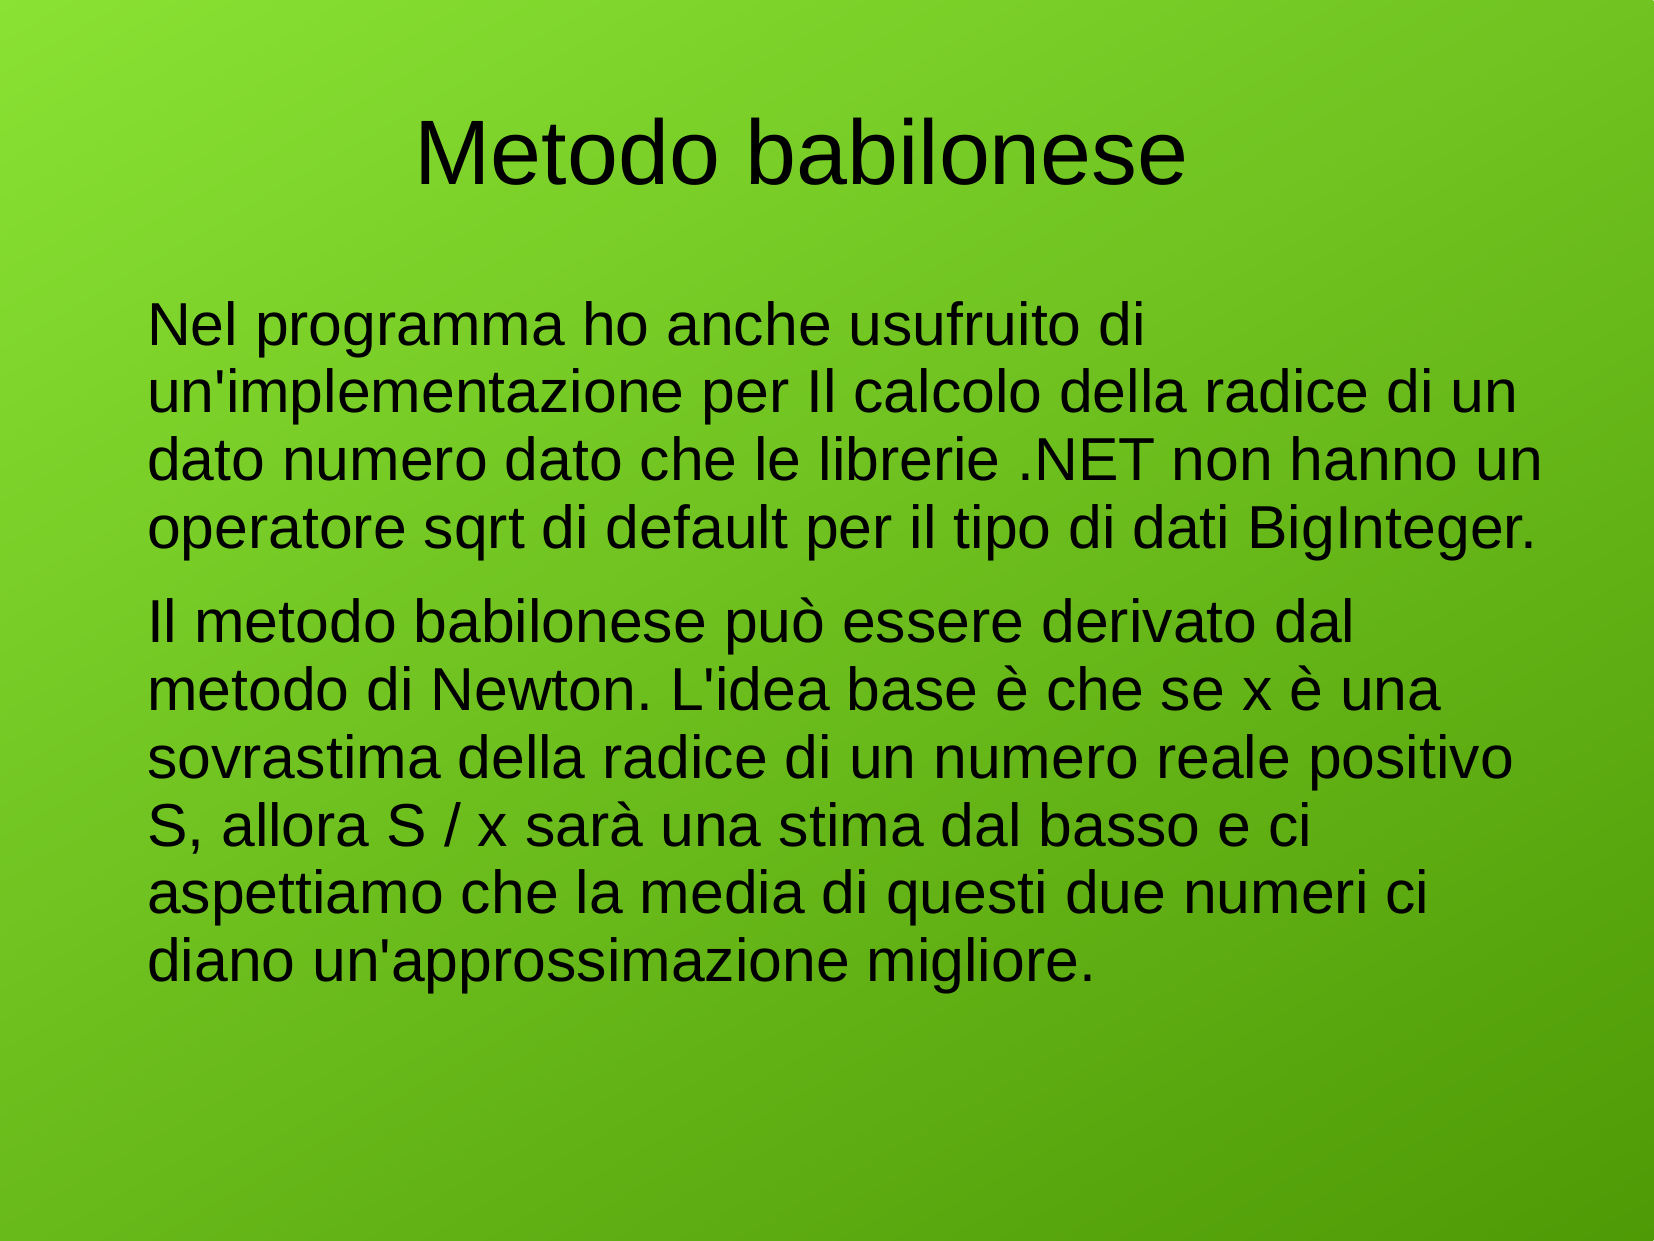

# Metodo babilonese
Nel programma ho anche usufruito di un'implementazione per Il calcolo della radice di un dato numero dato che le librerie .NET non hanno un operatore sqrt di default per il tipo di dati BigInteger.
Il metodo babilonese può essere derivato dal metodo di Newton. L'idea base è che se x è una sovrastima della radice di un numero reale positivo S, allora S / x sarà una stima dal basso e ci aspettiamo che la media di questi due numeri ci diano un'approssimazione migliore.